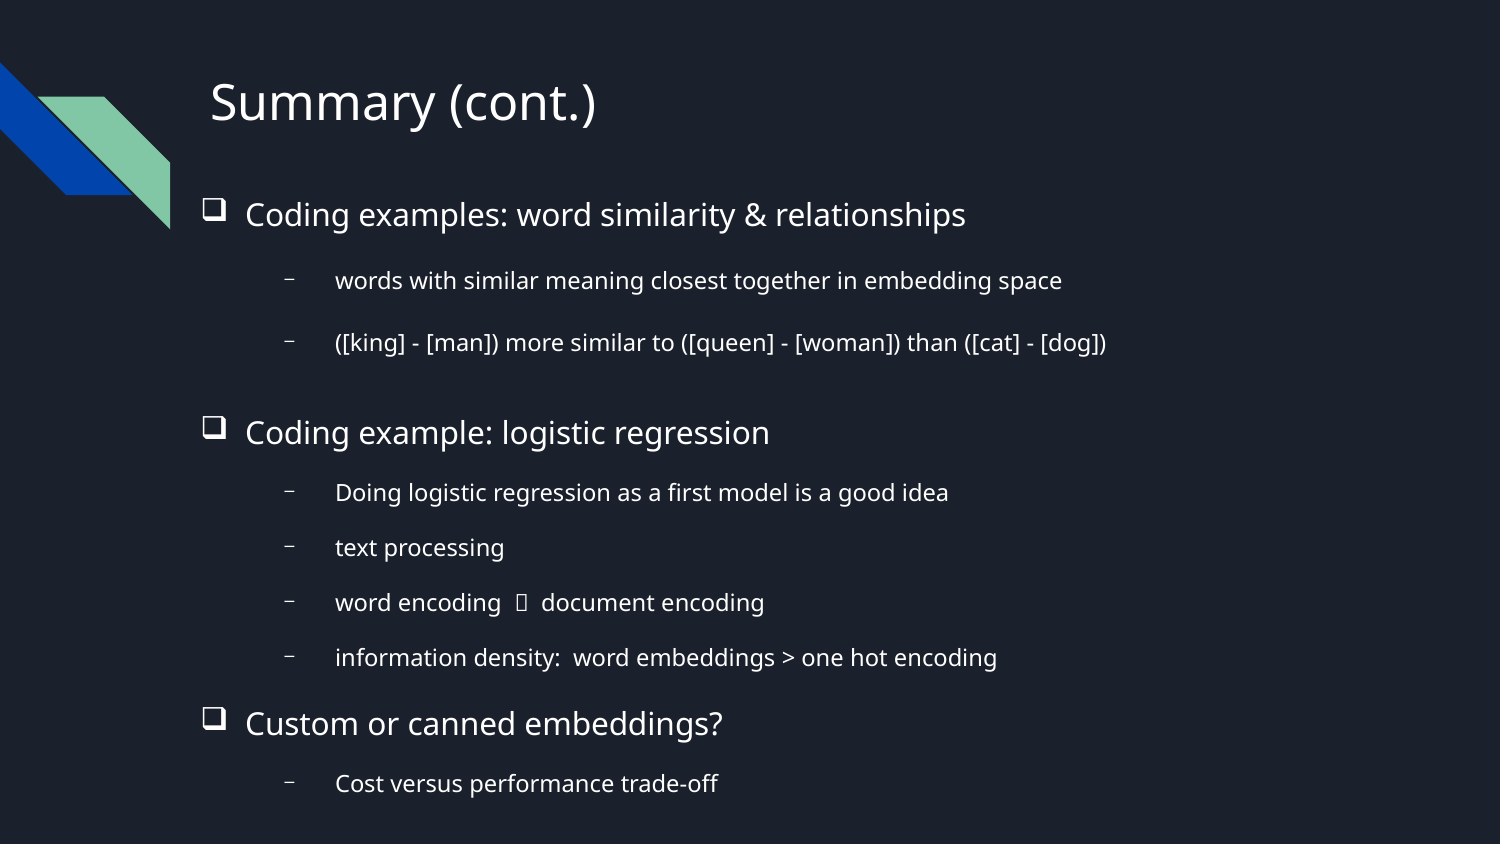

Summary (cont.)
# Coding examples: word similarity & relationships
words with similar meaning closest together in embedding space
([king] - [man]) more similar to ([queen] - [woman]) than ([cat] - [dog])
Coding example: logistic regression
Doing logistic regression as a first model is a good idea
text processing
word encoding  document encoding
information density: word embeddings > one hot encoding
Custom or canned embeddings?
Cost versus performance trade-off